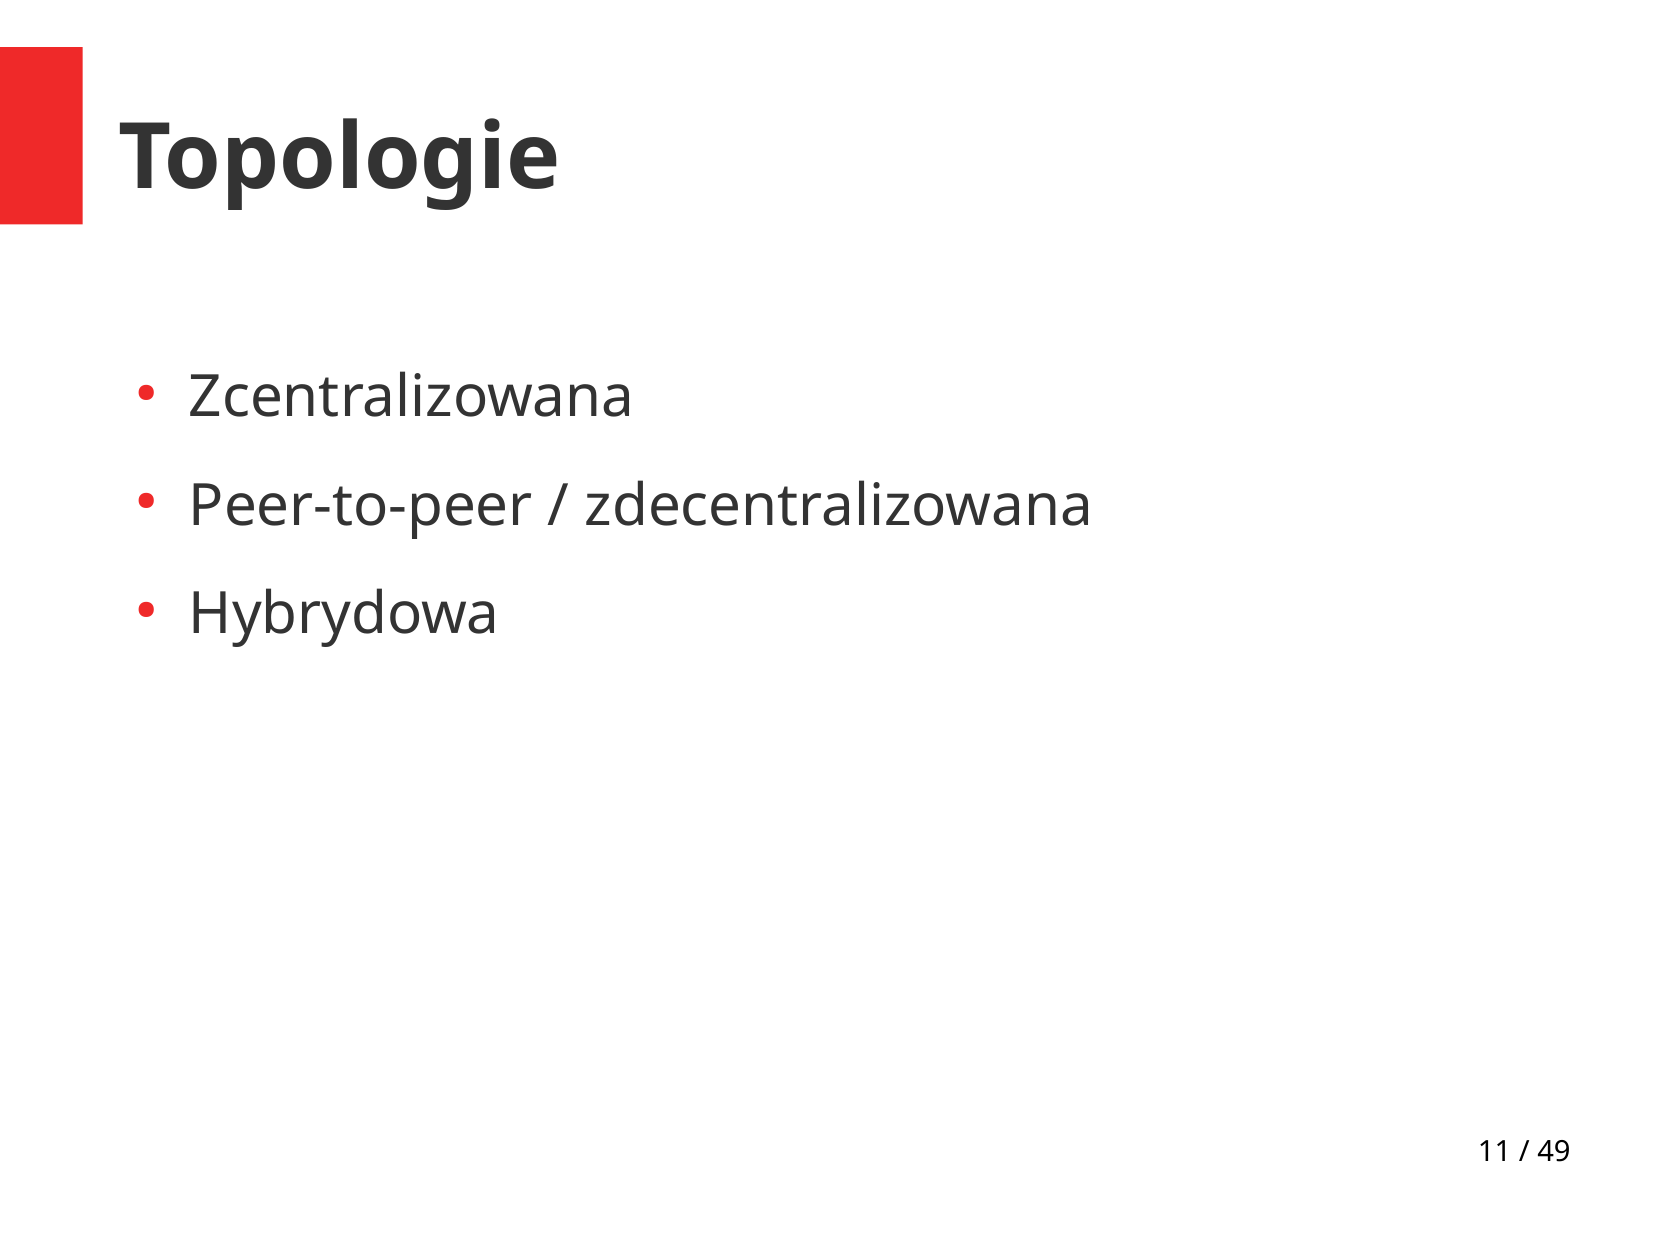

# Topologie
Zcentralizowana
Peer-to-peer / zdecentralizowana
Hybrydowa
11